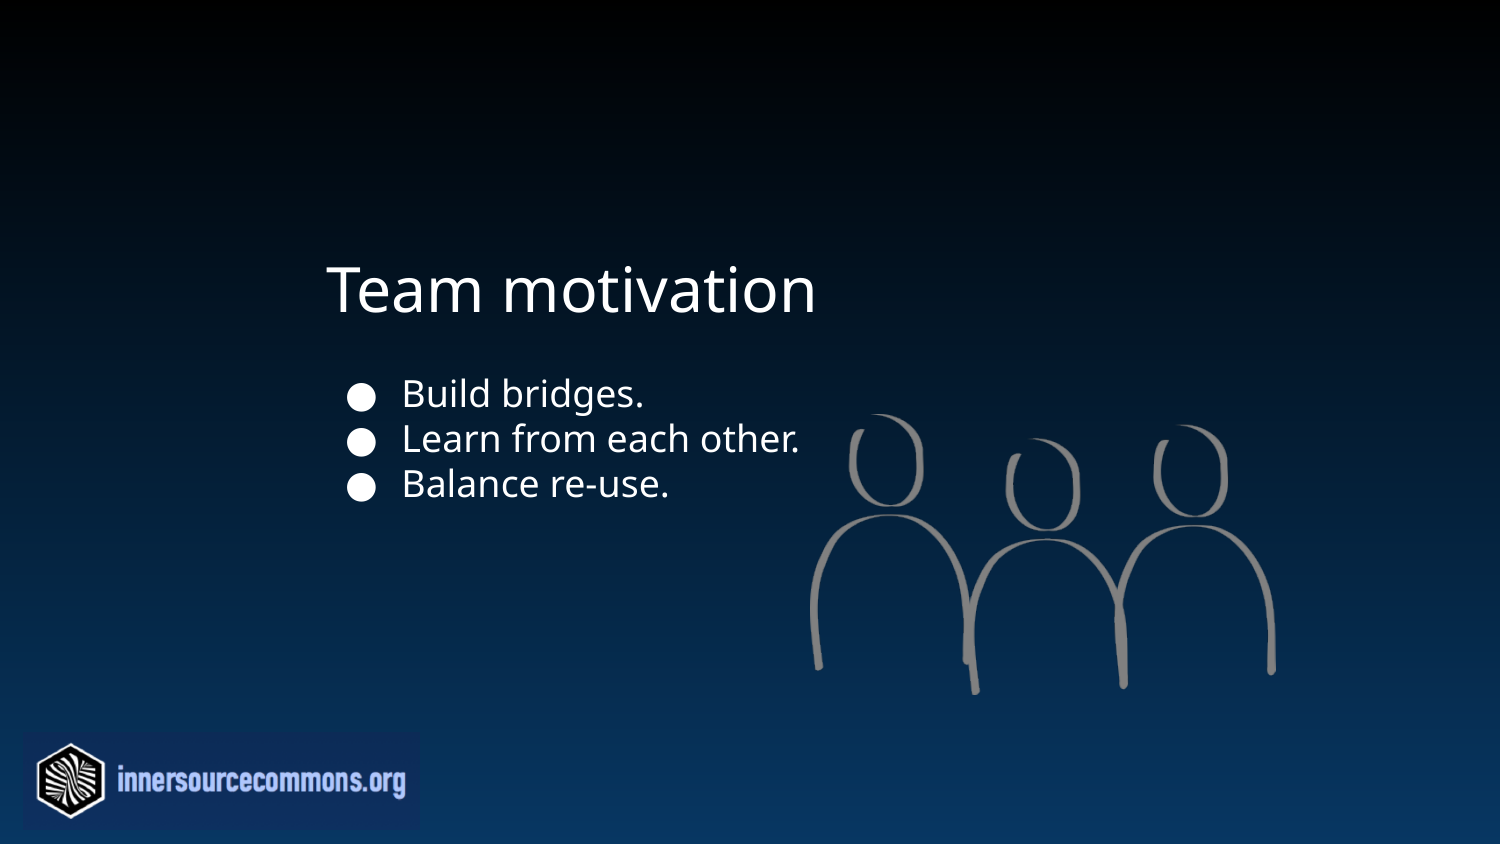

Team motivation
Build bridges.
Learn from each other.
Balance re-use.